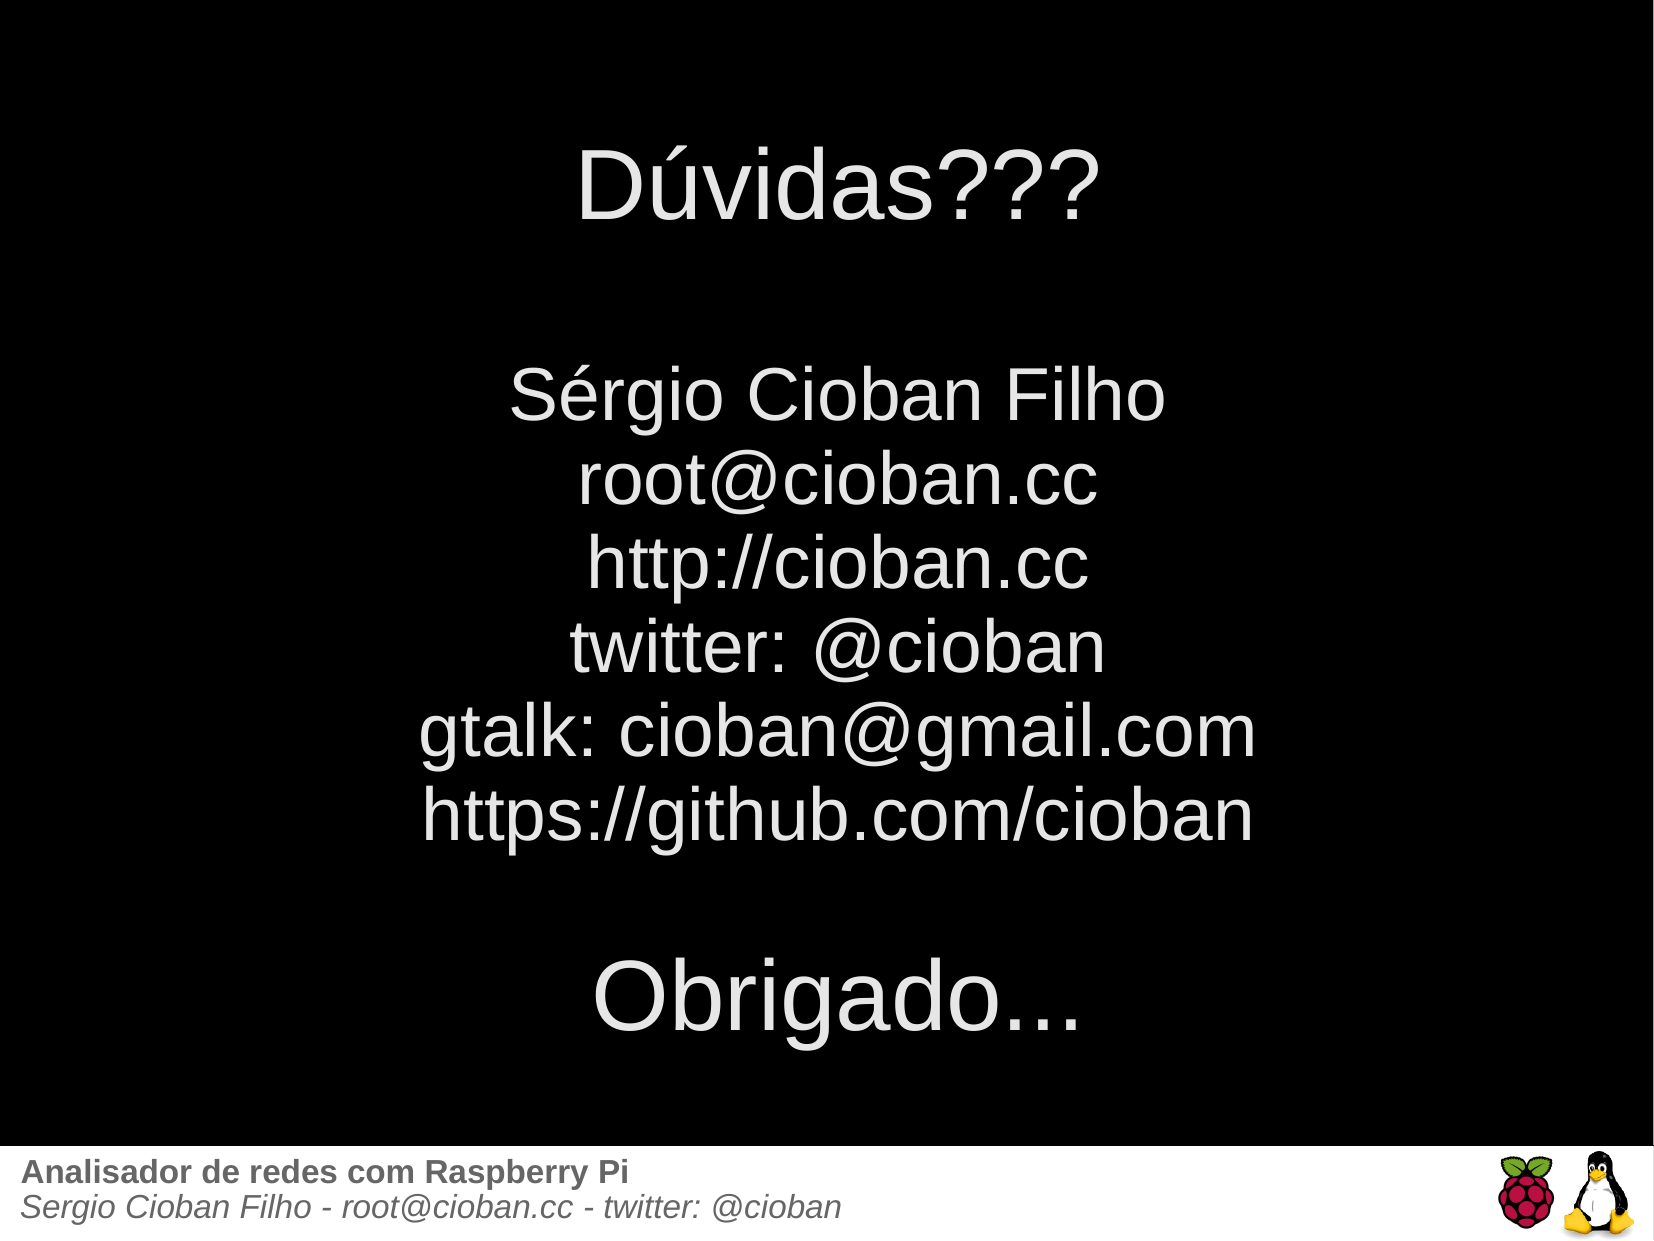

# Dúvidas??? Sérgio Cioban Filho root@cioban.cc http://cioban.cc twitter: @cioban gtalk: cioban@gmail.com https://github.com/cioban Obrigado...